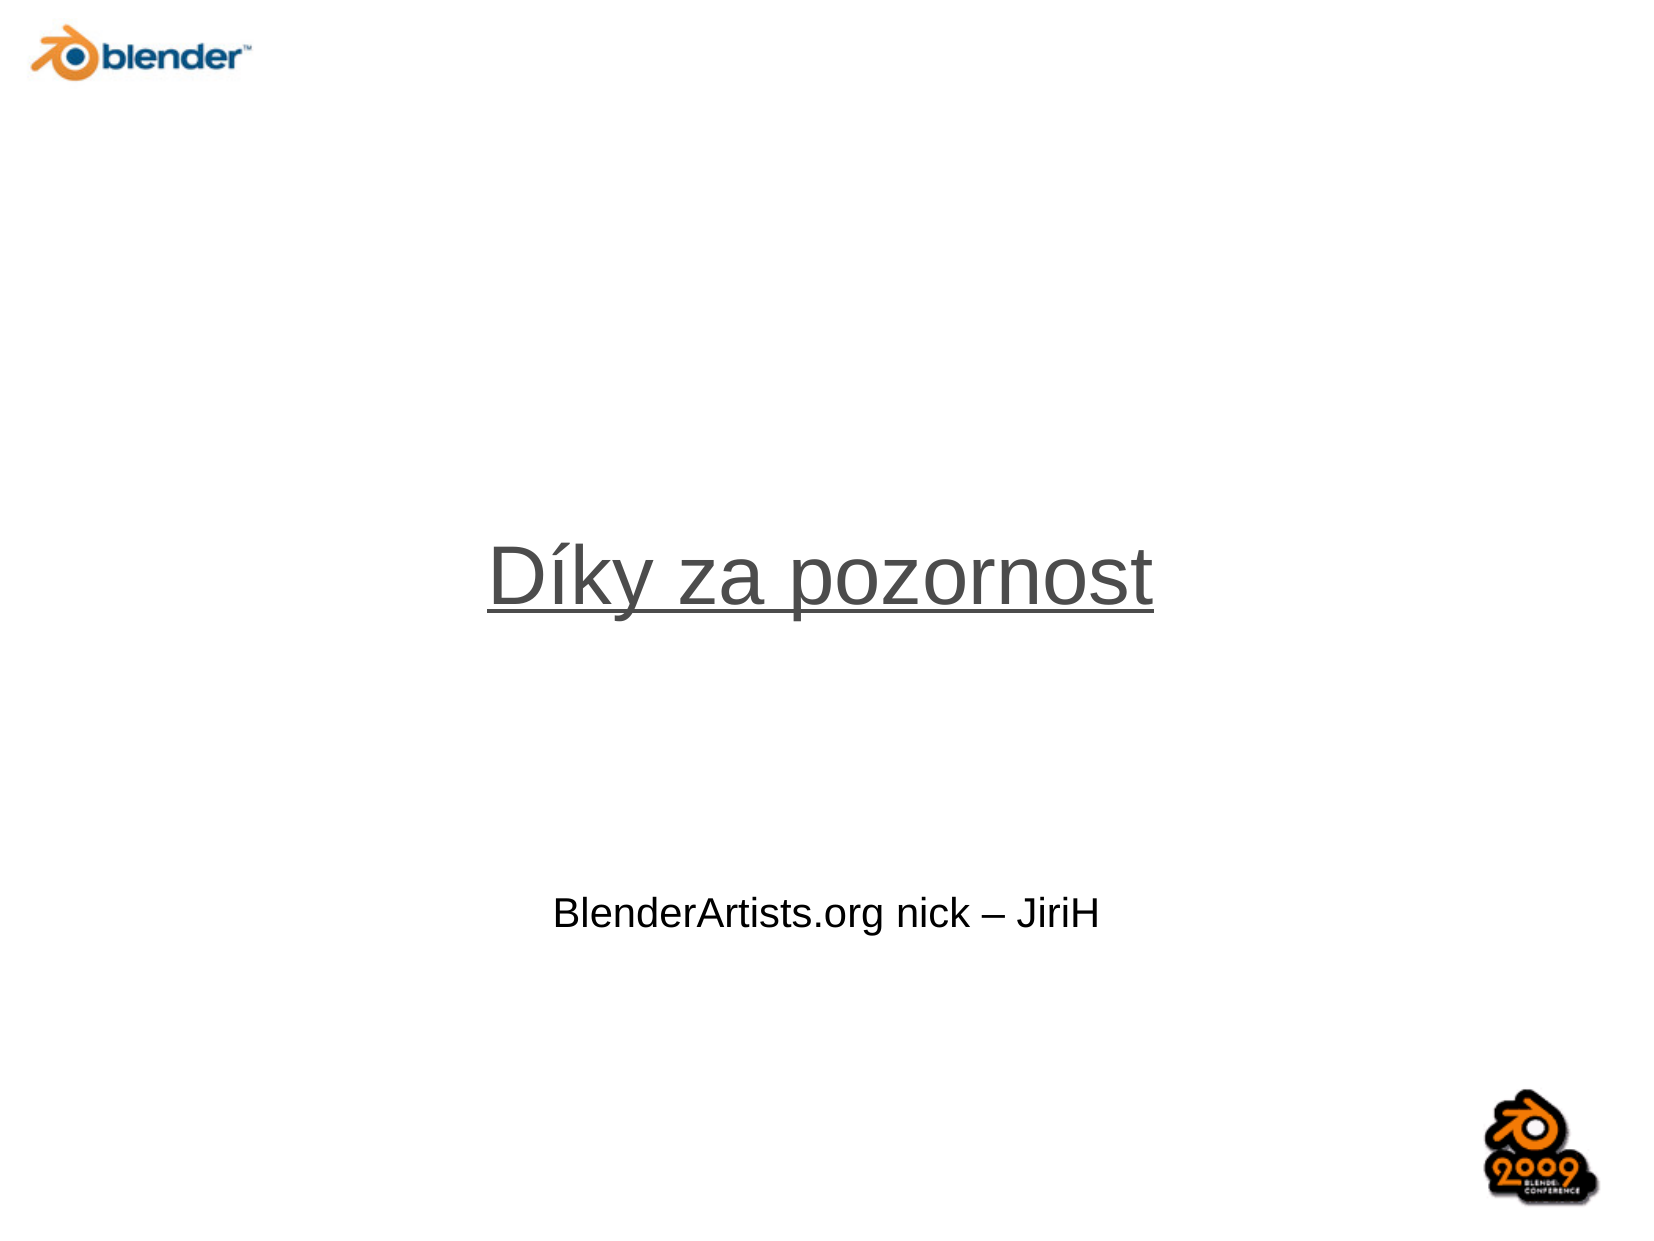

# Díky za pozornost
BlenderArtists.org nick – JiriH